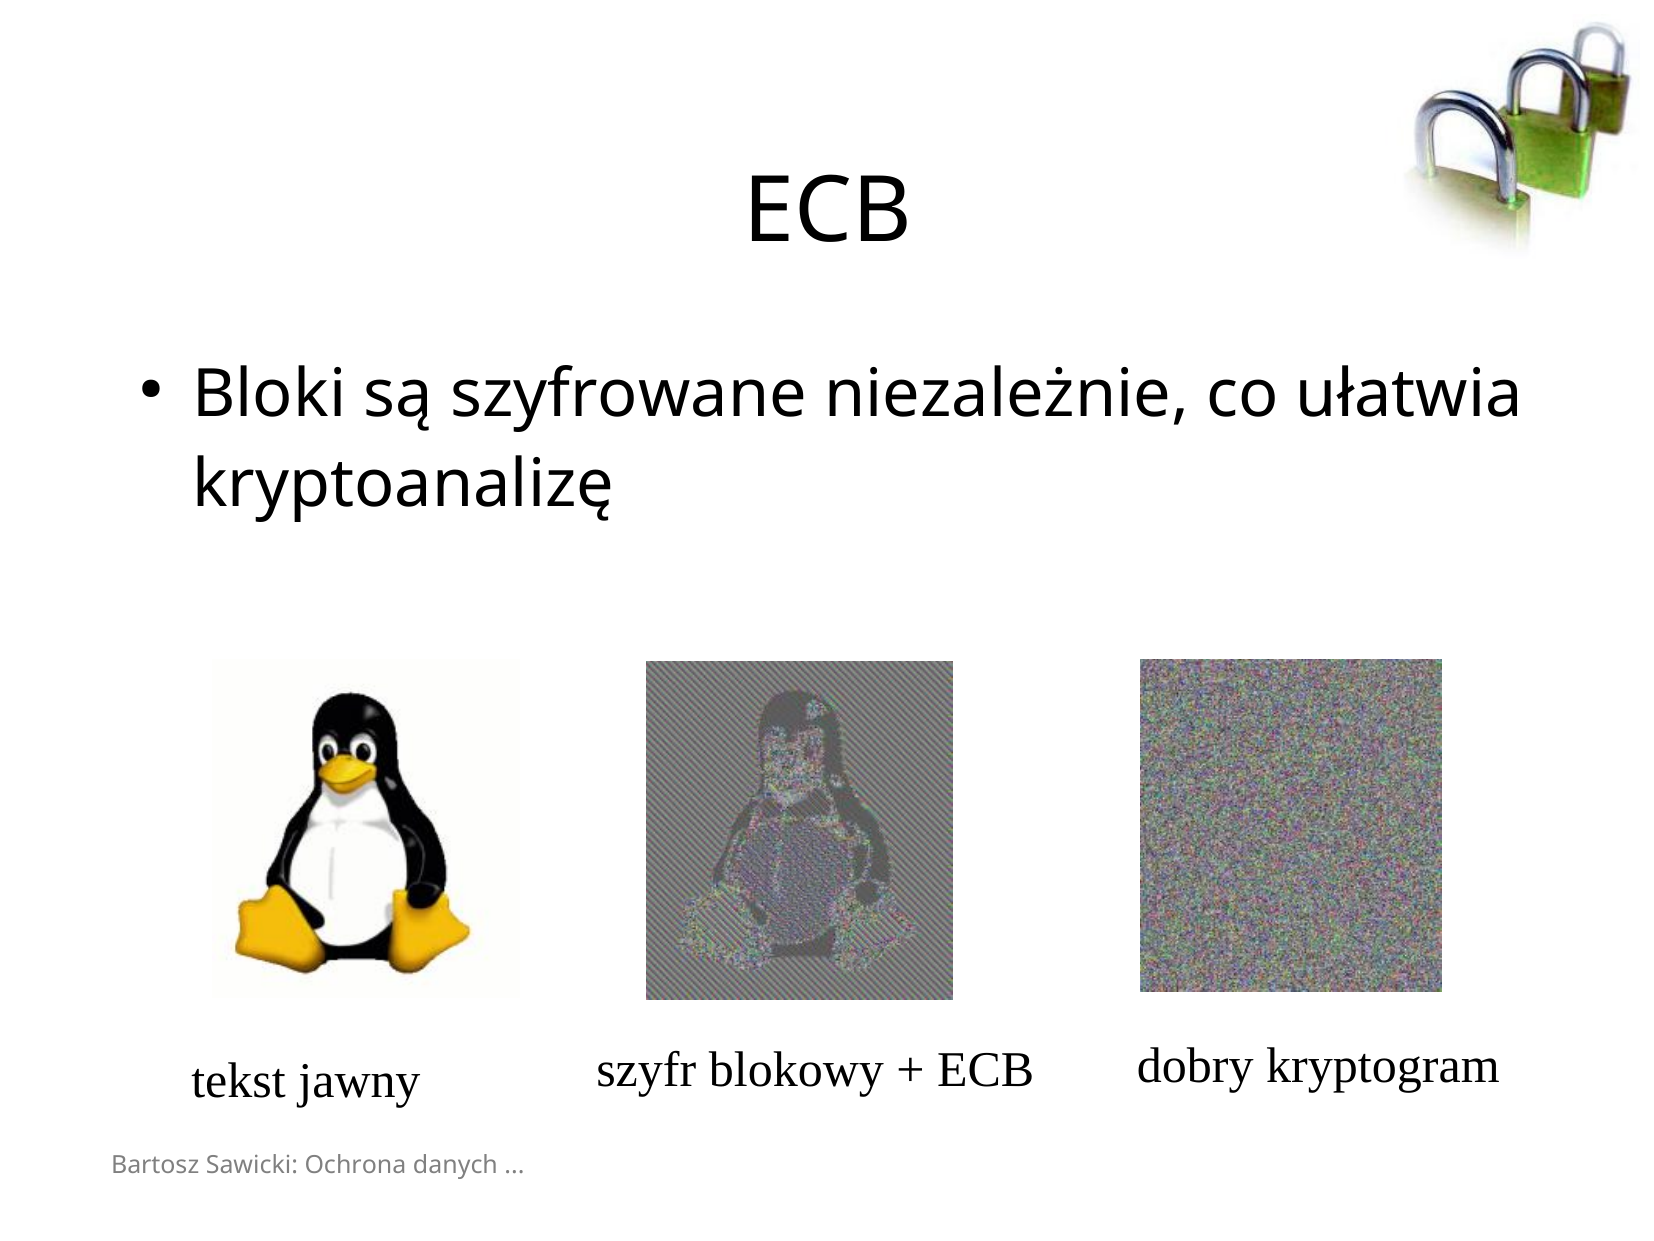

# ECB
Bloki są szyfrowane niezależnie, co ułatwia kryptoanalizę
dobry kryptogram
szyfr blokowy + ECB
tekst jawny